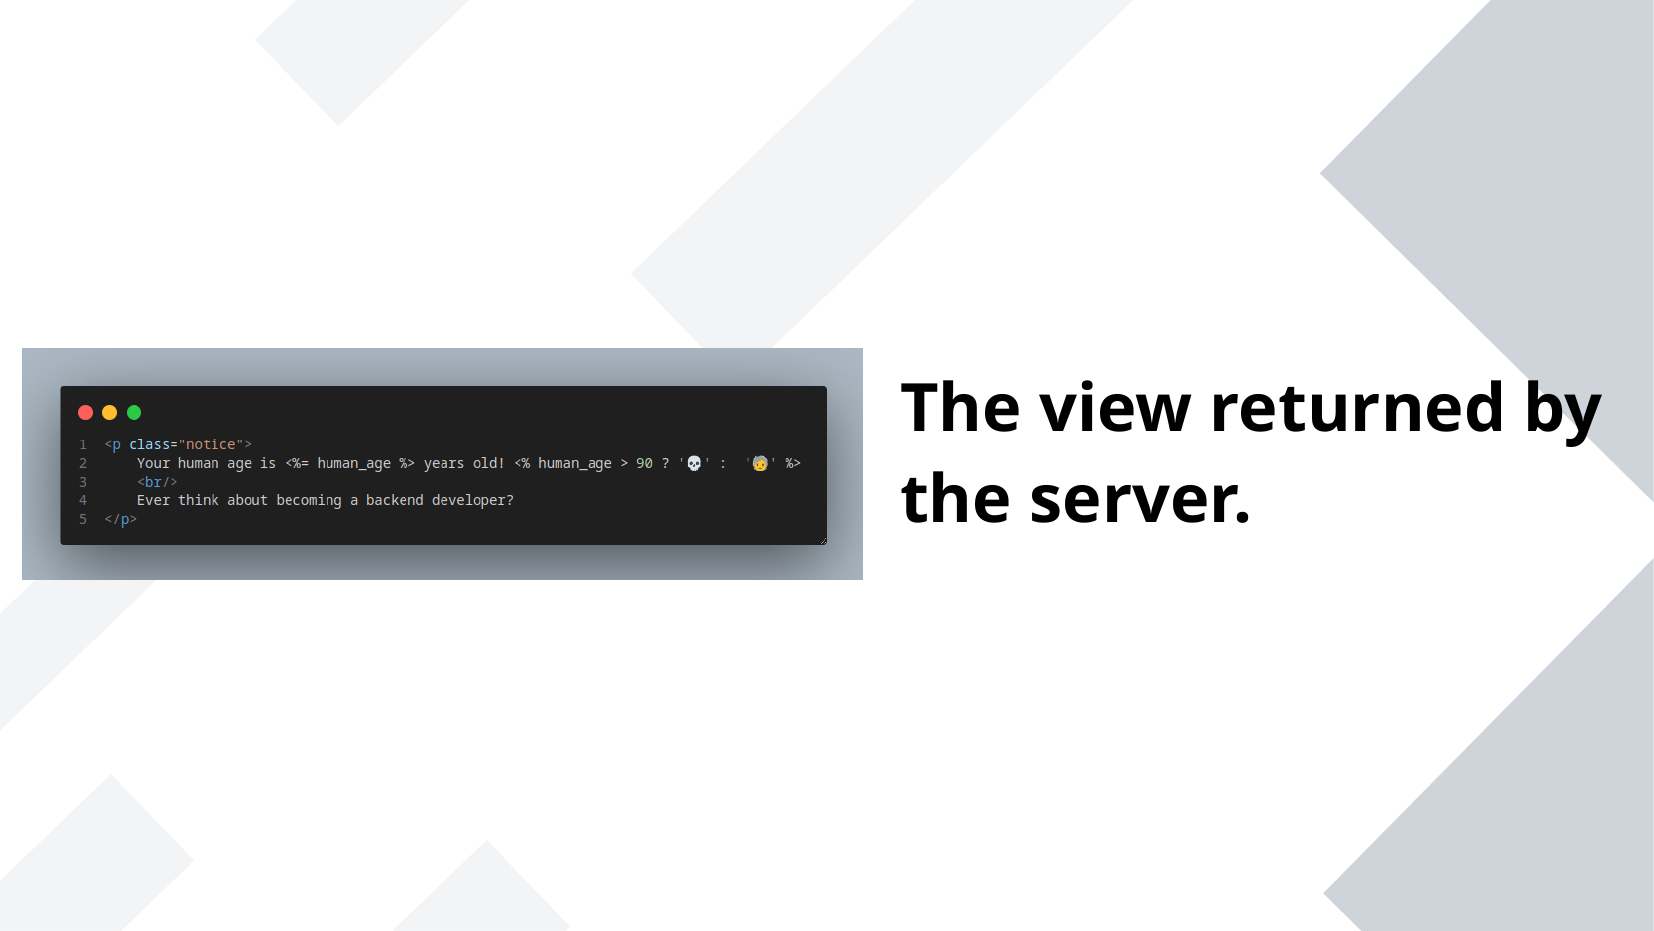

# The view returned by the server.